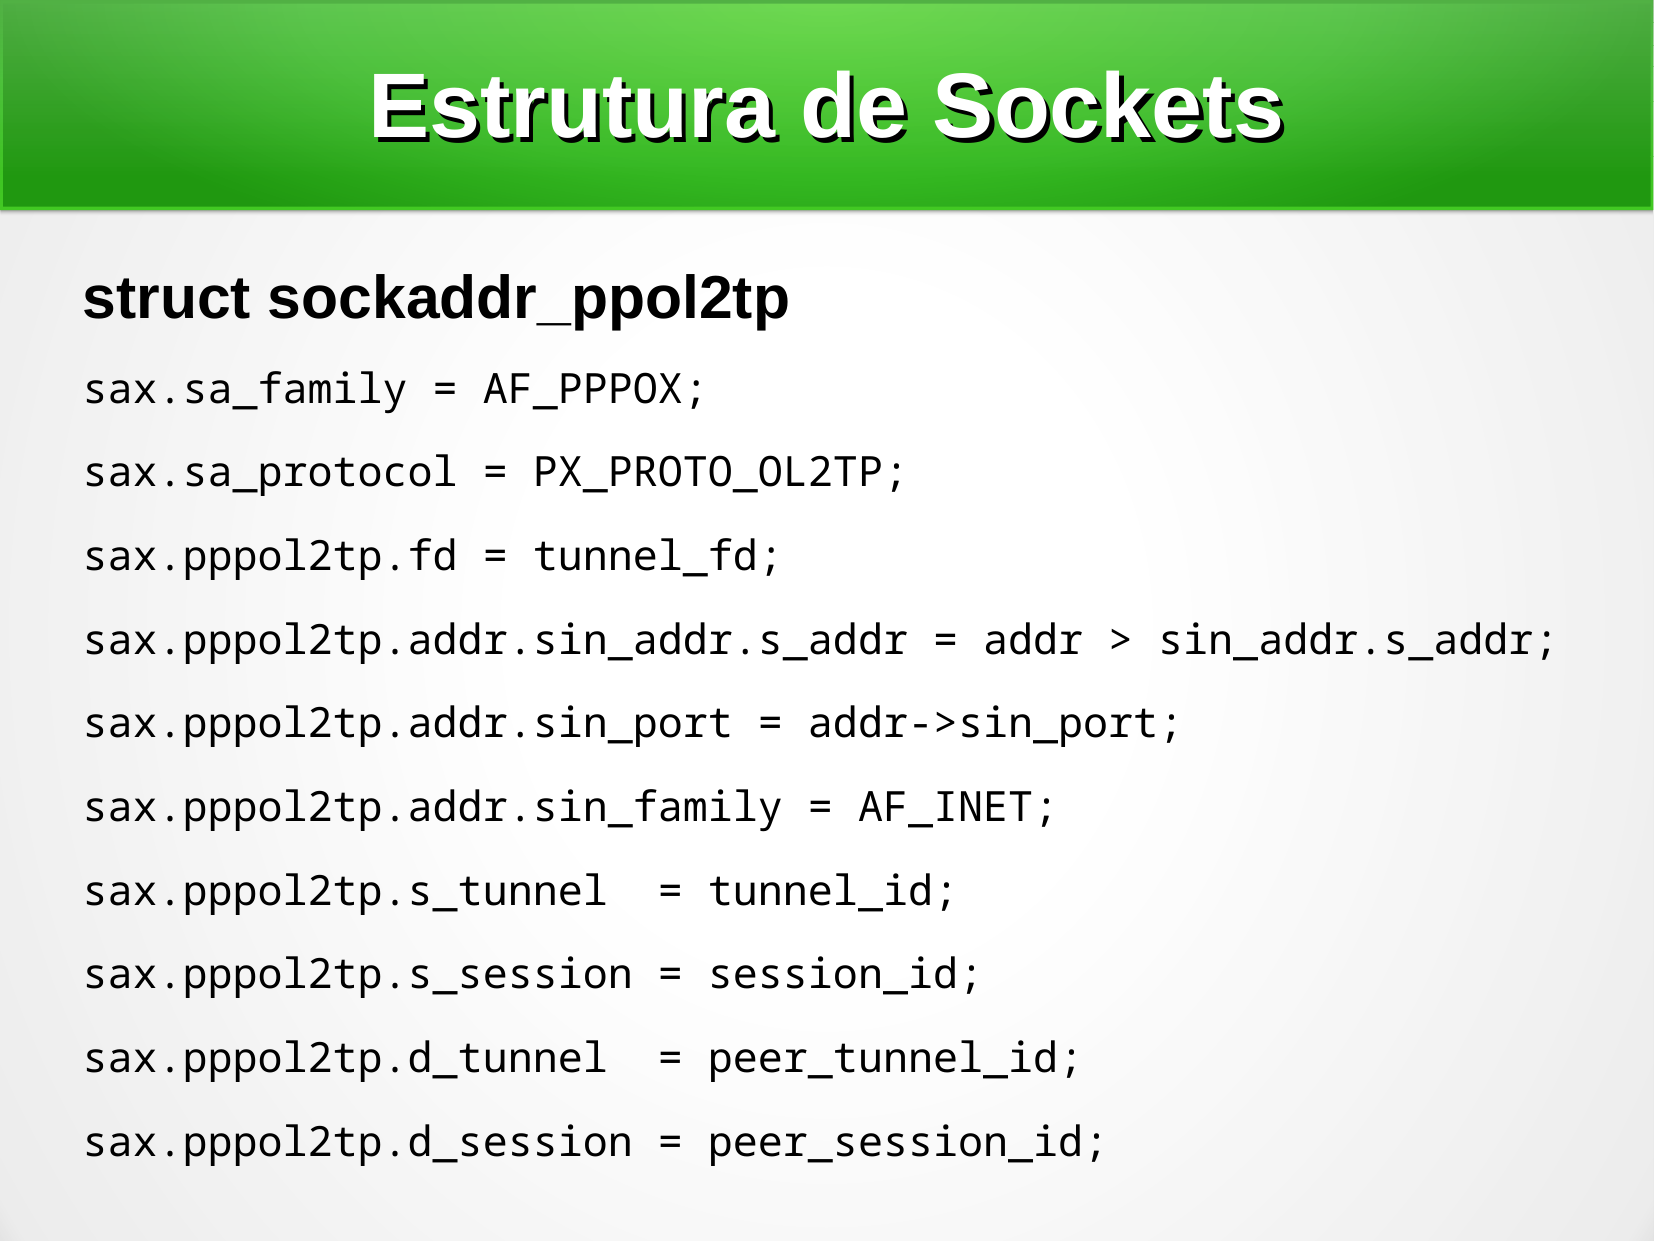

# Estrutura de Sockets
struct sockaddr_ppol2tp
sax.sa_family = AF_PPPOX;
sax.sa_protocol = PX_PROTO_OL2TP;
sax.pppol2tp.fd = tunnel_fd;
sax.pppol2tp.addr.sin_addr.s_addr = addr > sin_addr.s_addr;
sax.pppol2tp.addr.sin_port = addr->sin_port;
sax.pppol2tp.addr.sin_family = AF_INET;
sax.pppol2tp.s_tunnel = tunnel_id;
sax.pppol2tp.s_session = session_id;
sax.pppol2tp.d_tunnel = peer_tunnel_id;
sax.pppol2tp.d_session = peer_session_id;